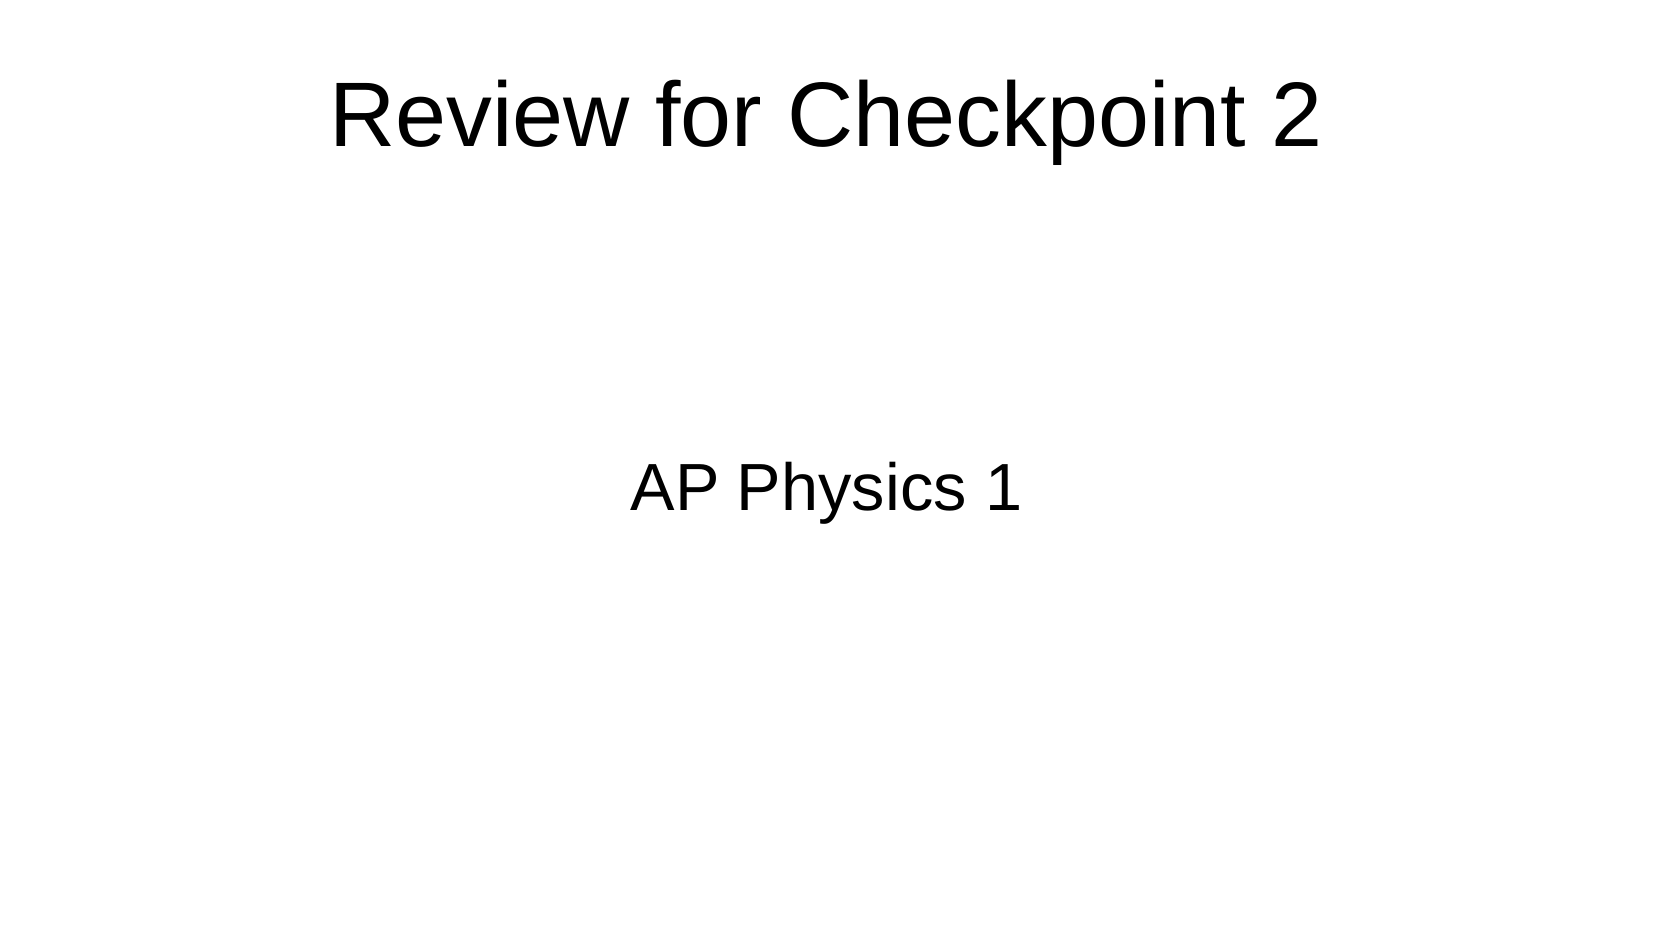

# Review for Checkpoint 2
AP Physics 1